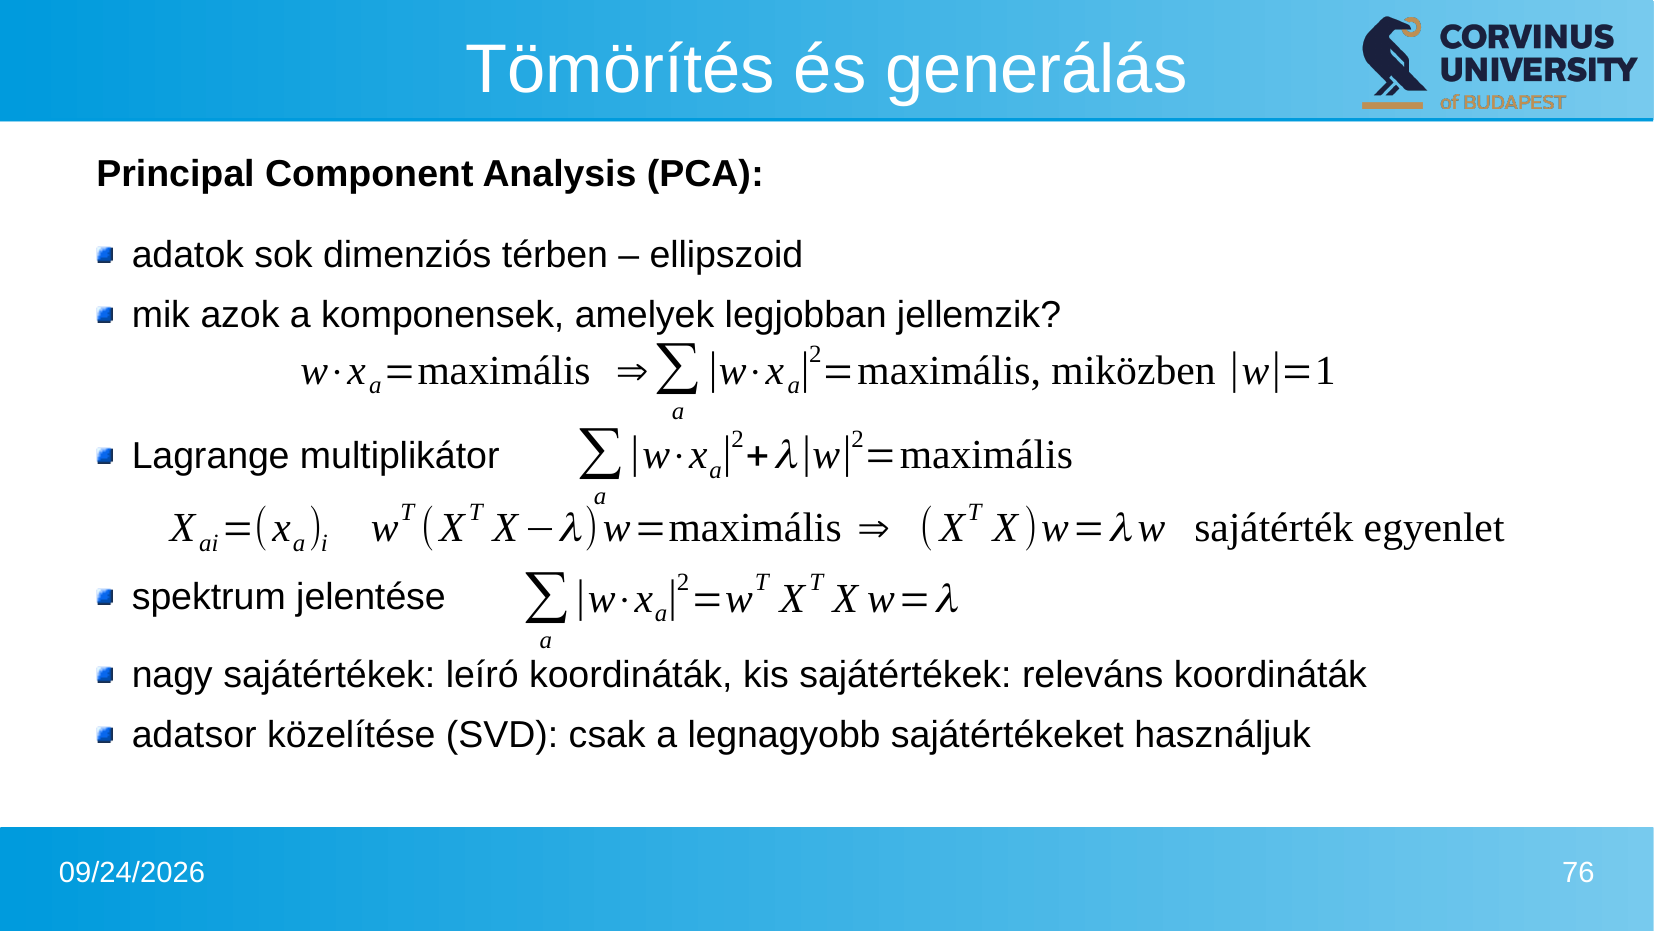

# Tömörítés és generálás
Principal Component Analysis (PCA):
adatok sok dimenziós térben – ellipszoid
mik azok a komponensek, amelyek legjobban jellemzik?
Lagrange multiplikátor
spektrum jelentése
nagy sajátértékek: leíró koordináták, kis sajátértékek: releváns koordináták
adatsor közelítése (SVD): csak a legnagyobb sajátértékeket használjuk
76